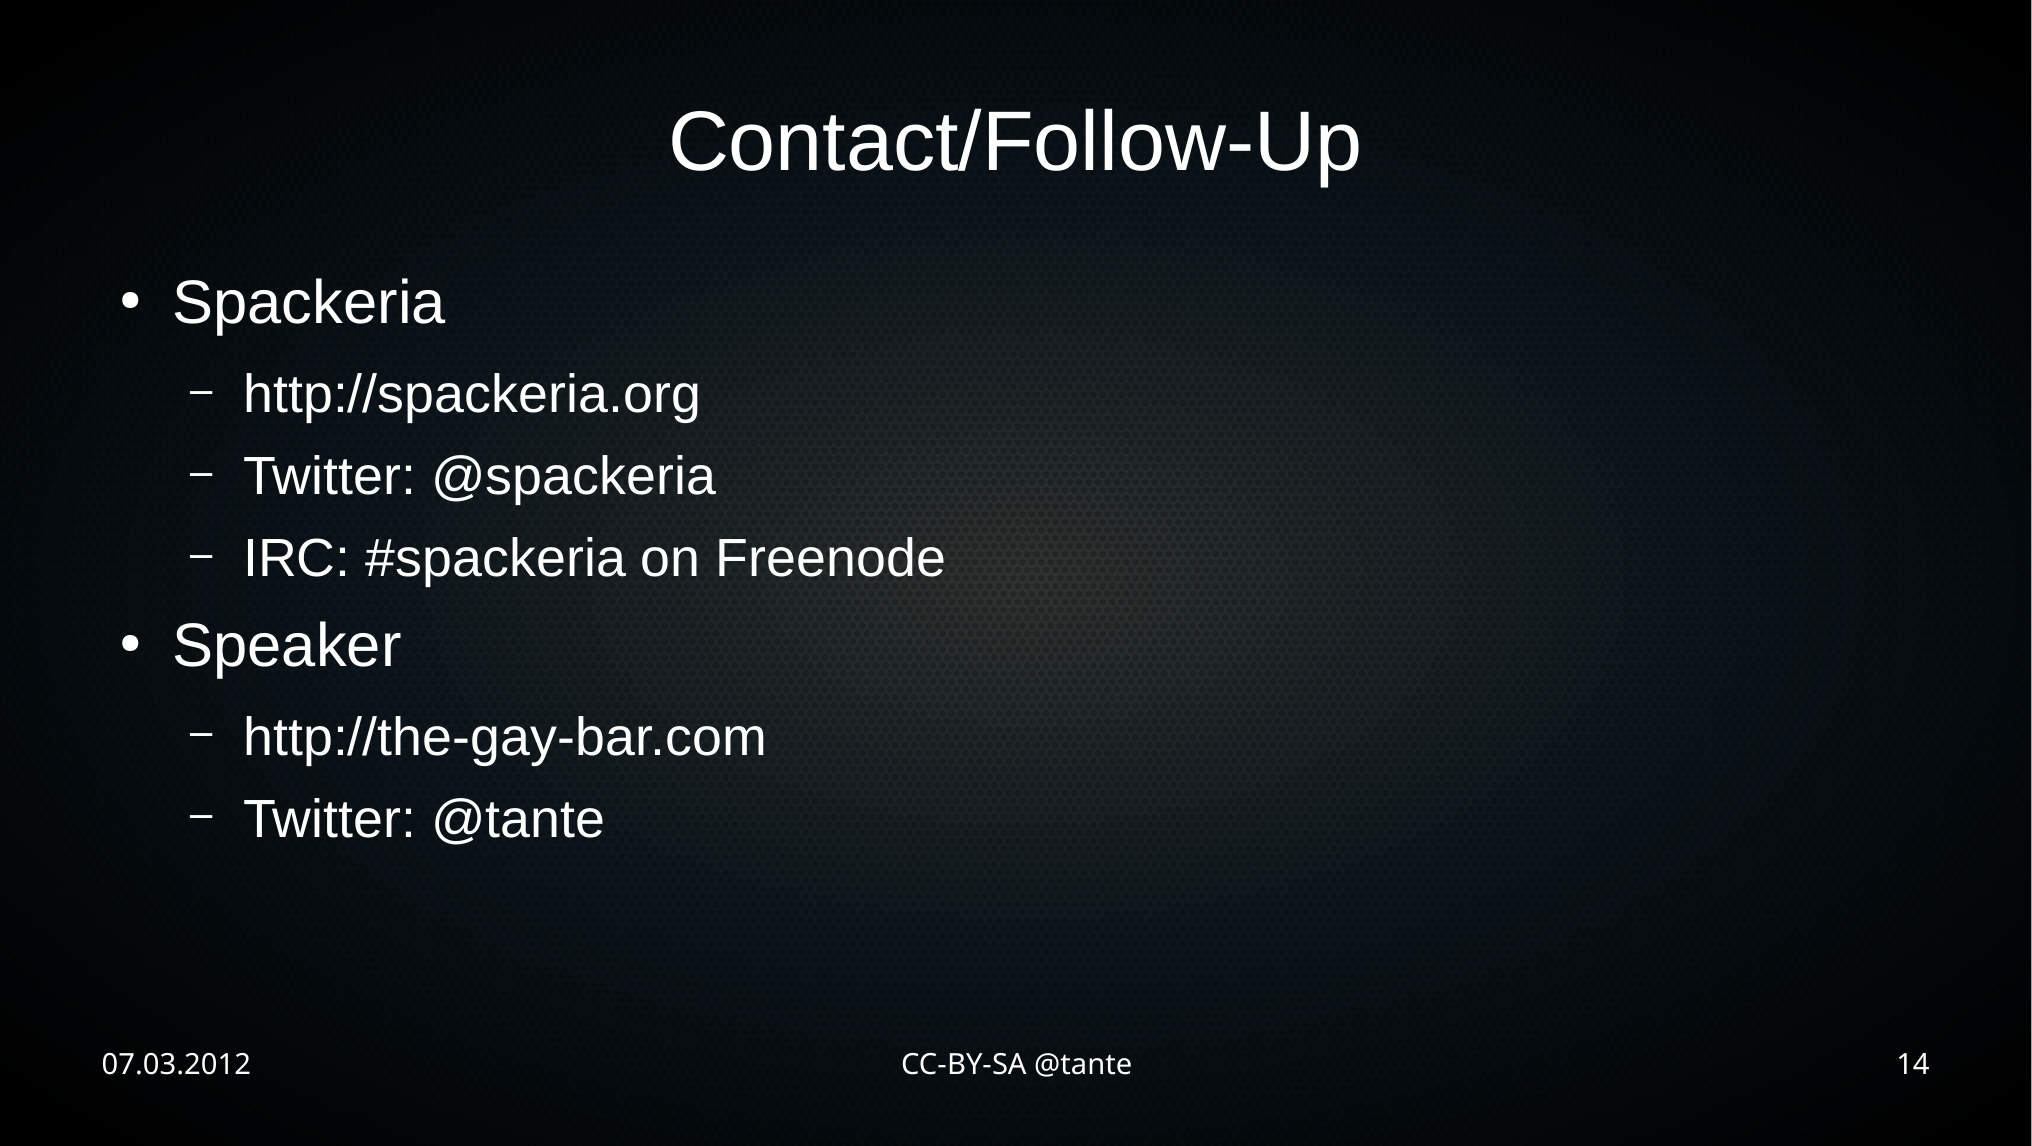

# Contact/Follow-Up
Spackeria
http://spackeria.org
Twitter: @spackeria
IRC: #spackeria on Freenode
Speaker
http://the-gay-bar.com
Twitter: @tante
07.03.2012
CC-BY-SA @tante
14